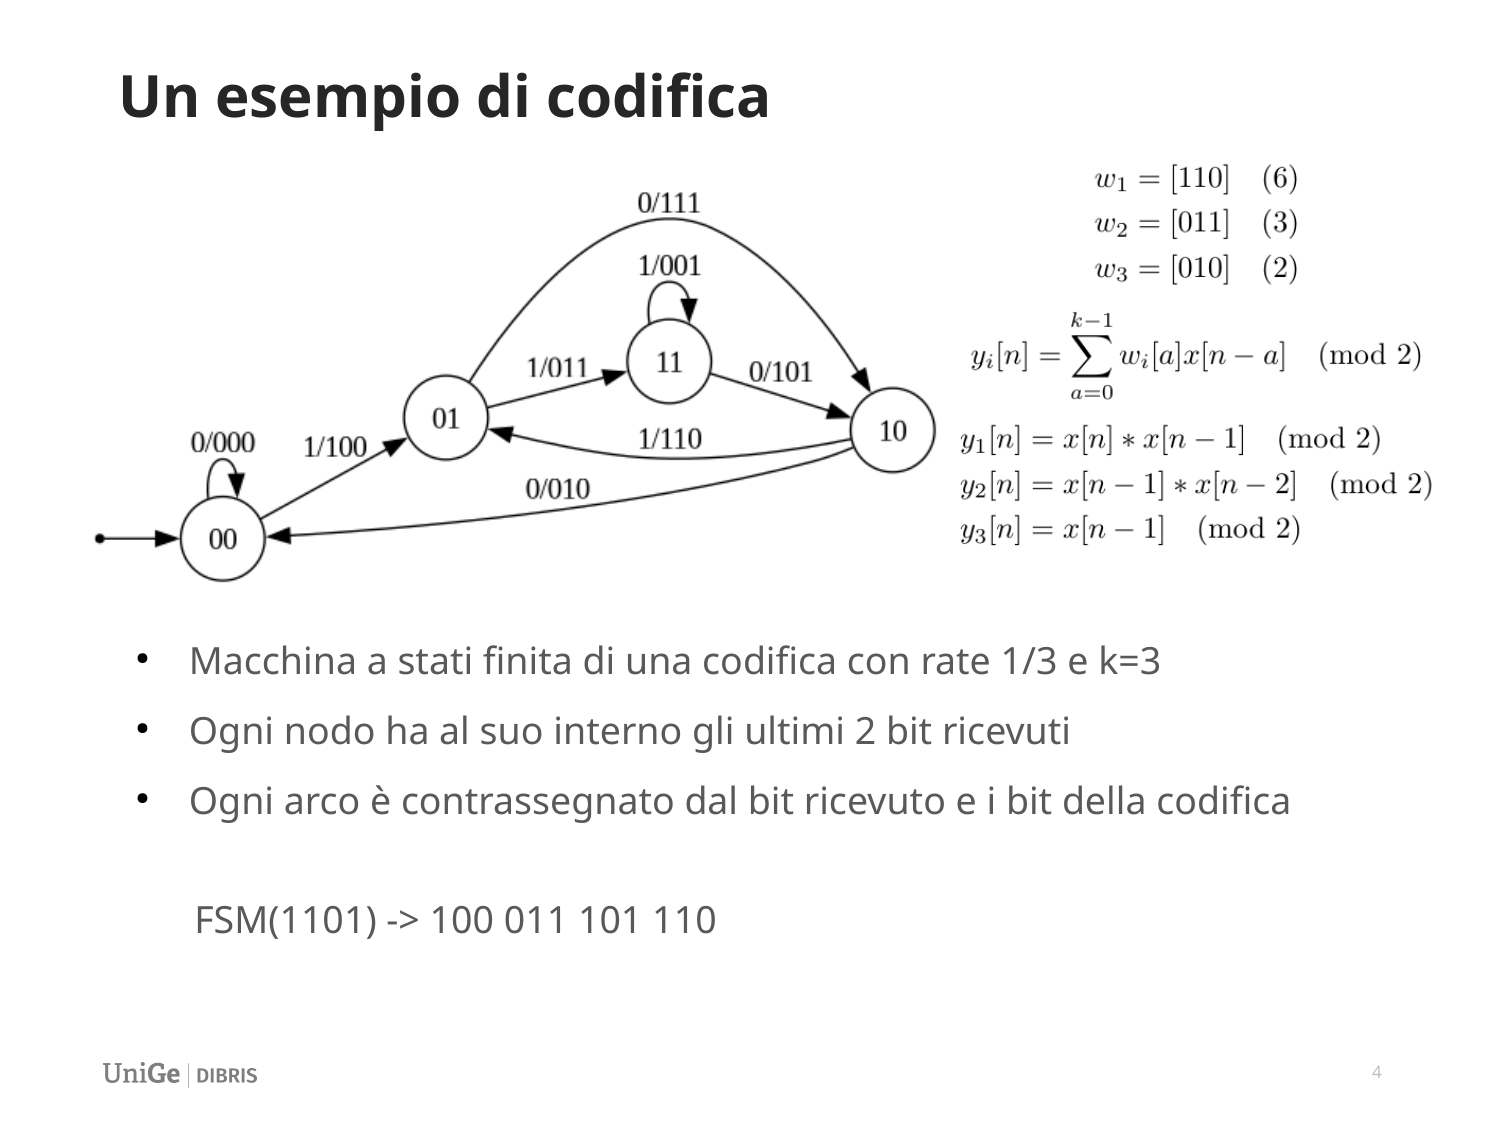

Un esempio di codifica
# Macchina a stati finita di una codifica con rate 1/3 e k=3
Ogni nodo ha al suo interno gli ultimi 2 bit ricevuti
Ogni arco è contrassegnato dal bit ricevuto e i bit della codifica
FSM(1101) -> 100 011 101 110
4